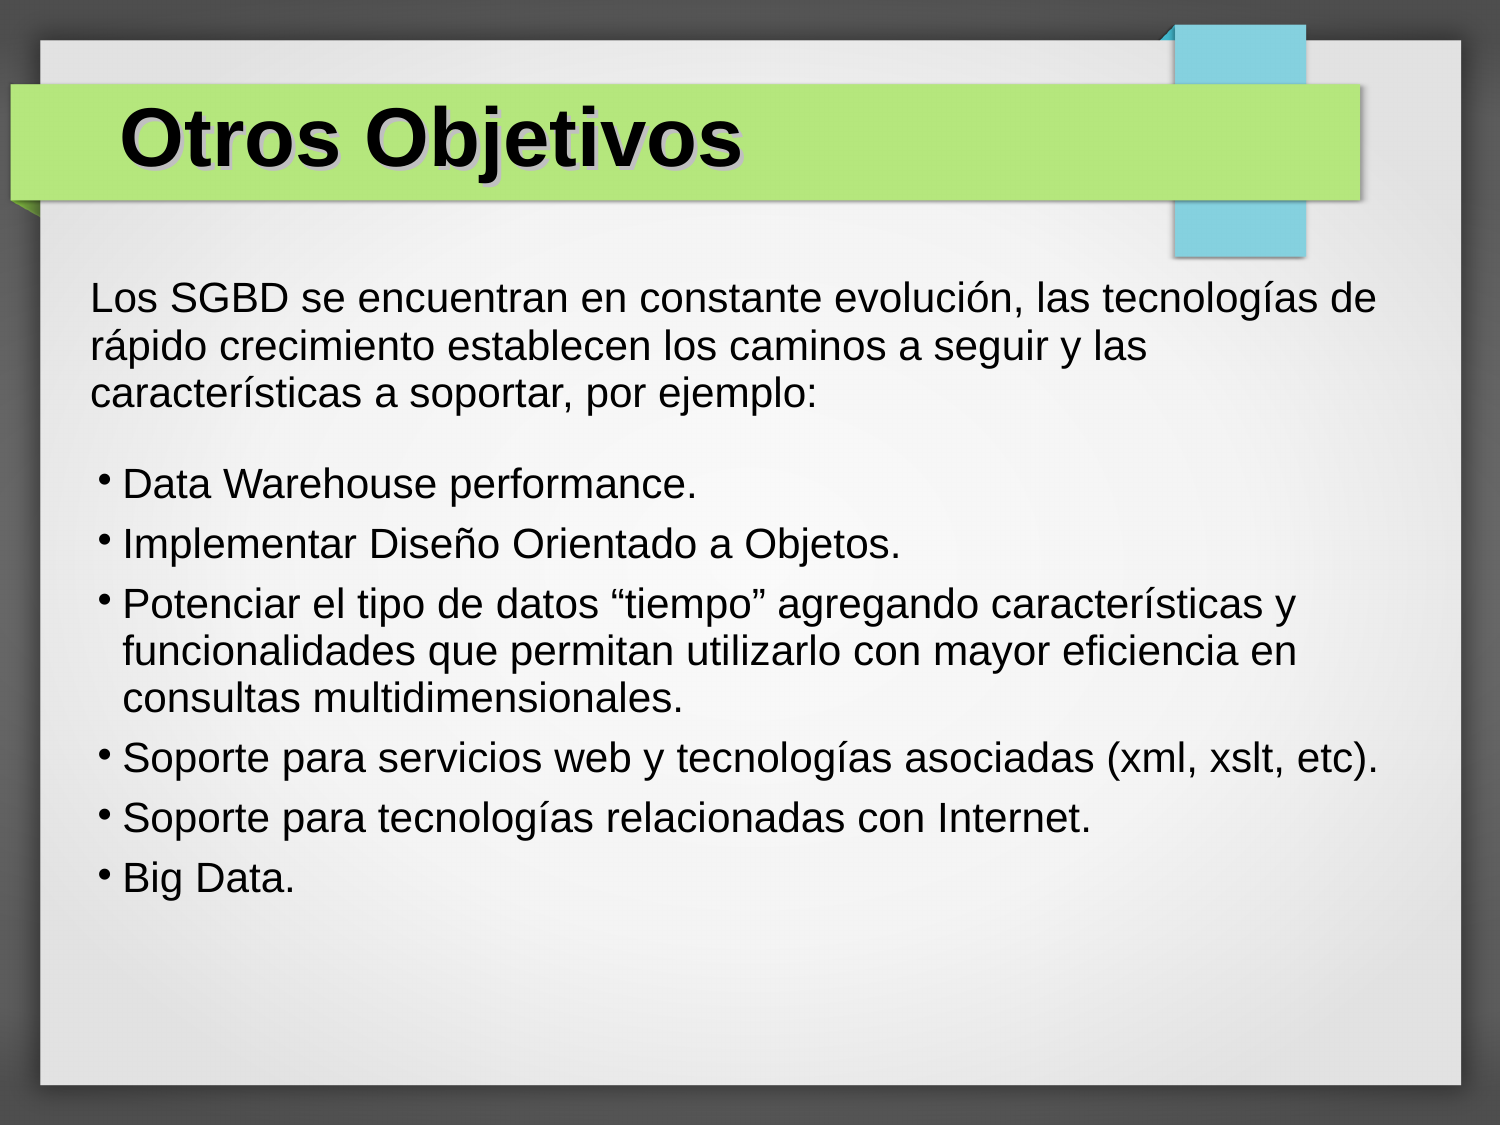

# Otros Objetivos
Los SGBD se encuentran en constante evolución, las tecnologías de rápido crecimiento establecen los caminos a seguir y las características a soportar, por ejemplo:
Data Warehouse performance.
Implementar Diseño Orientado a Objetos.
Potenciar el tipo de datos “tiempo” agregando características y funcionalidades que permitan utilizarlo con mayor eficiencia en consultas multidimensionales.
Soporte para servicios web y tecnologías asociadas (xml, xslt, etc).
Soporte para tecnologías relacionadas con Internet.
Big Data.